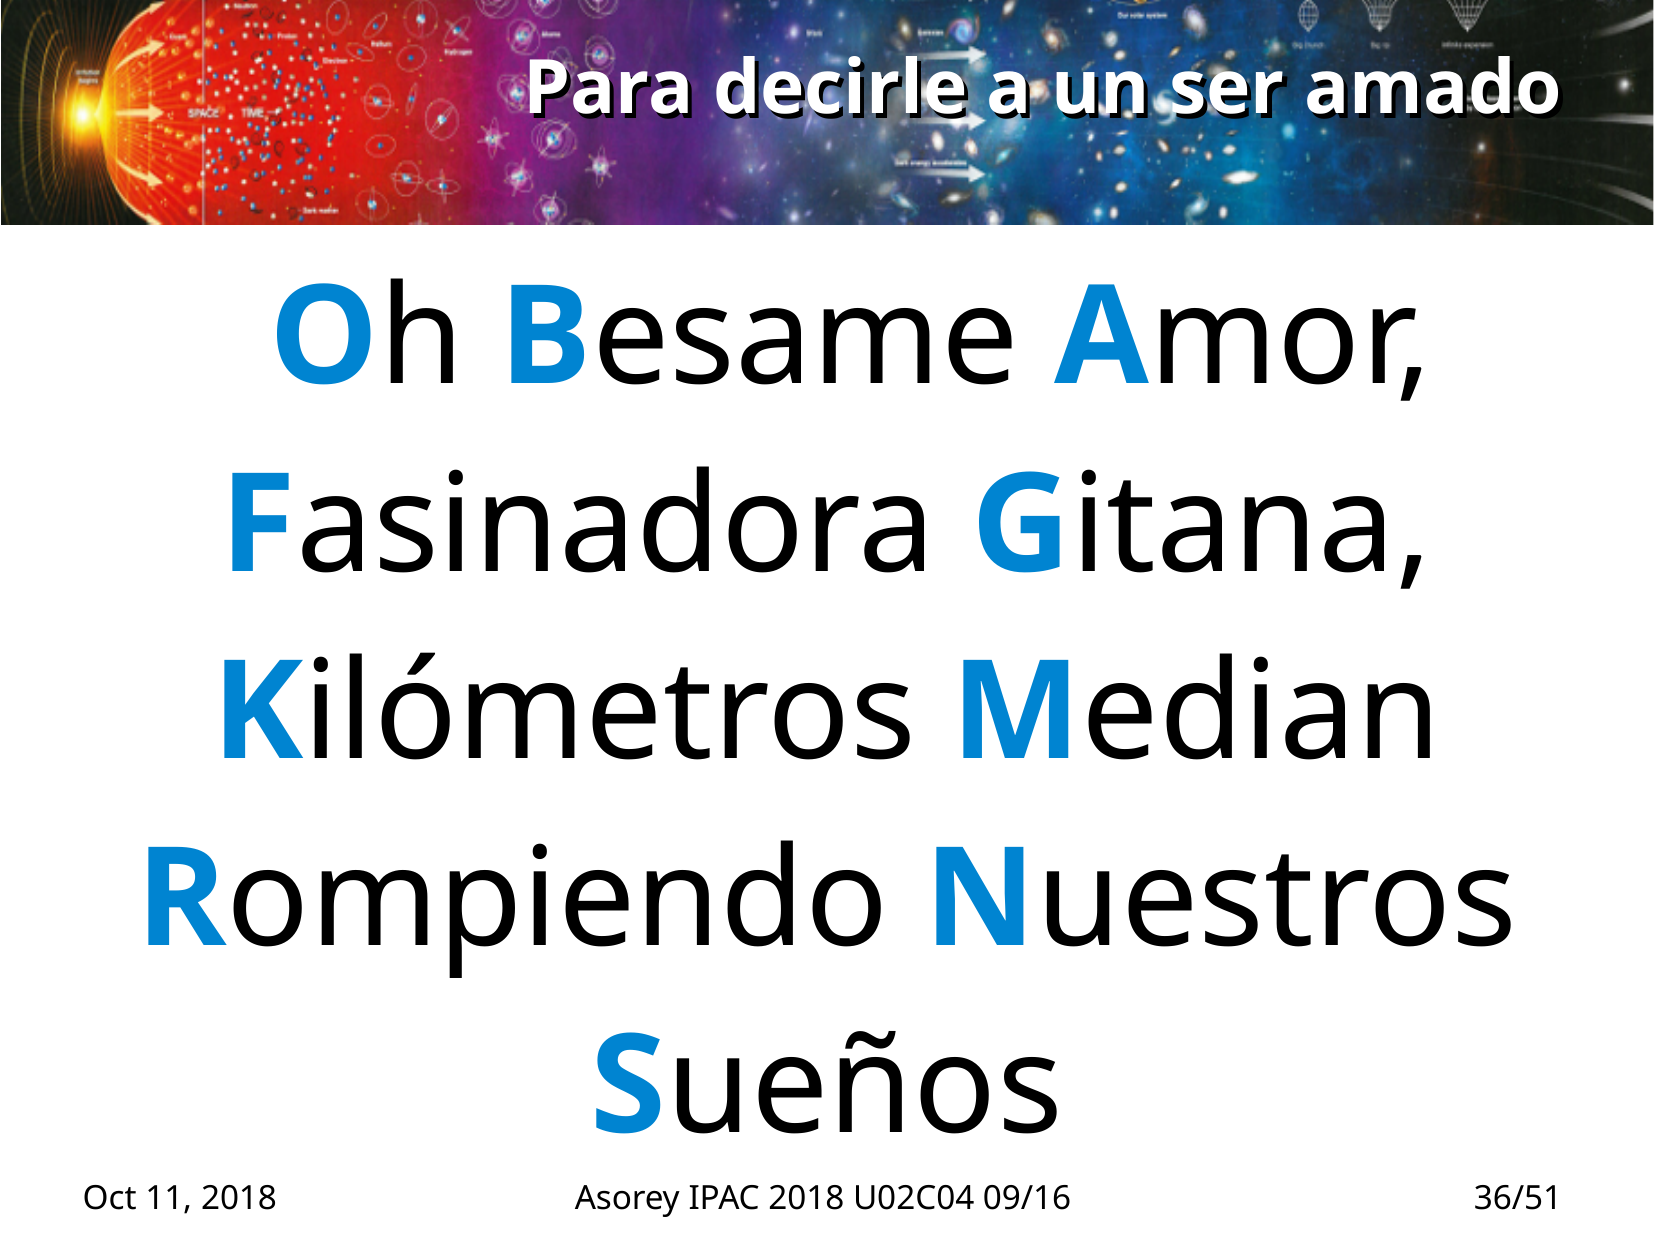

# Para decirle a un ser amado
Oh Besame Amor, Fasinadora Gitana, Kilómetros Median Rompiendo Nuestros Sueños
Oct 11, 2018
Asorey IPAC 2018 U02C04 09/16
36